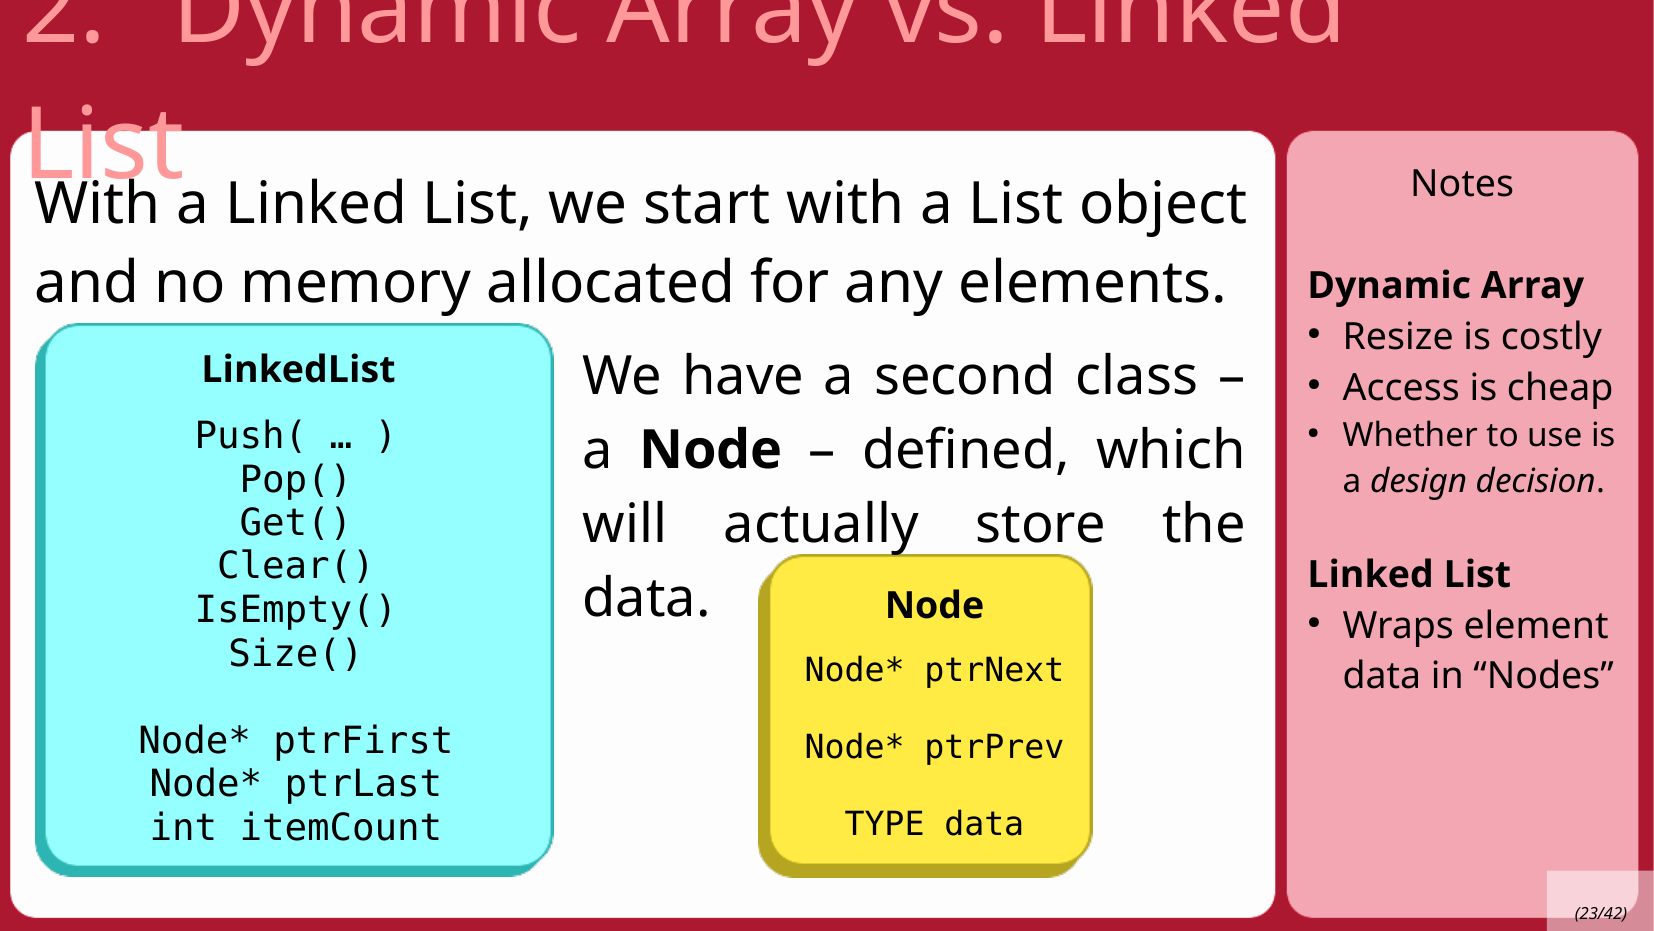

# 2.	Dynamic Array vs. Linked List
Notes
Dynamic Array
Resize is costly
Access is cheap
Whether to use is a design decision.
Linked List
Wraps element data in “Nodes”
With a Linked List, we start with a List object and no memory allocated for any elements.
LinkedList
We have a second class – a Node – defined, which will actually store the data.
Push( … )
Pop()
Get()
Clear()
IsEmpty()
Size()
Node* ptrFirst
Node* ptrLast
int itemCount
Node
Node* ptrNext
Node* ptrPrev
TYPE data